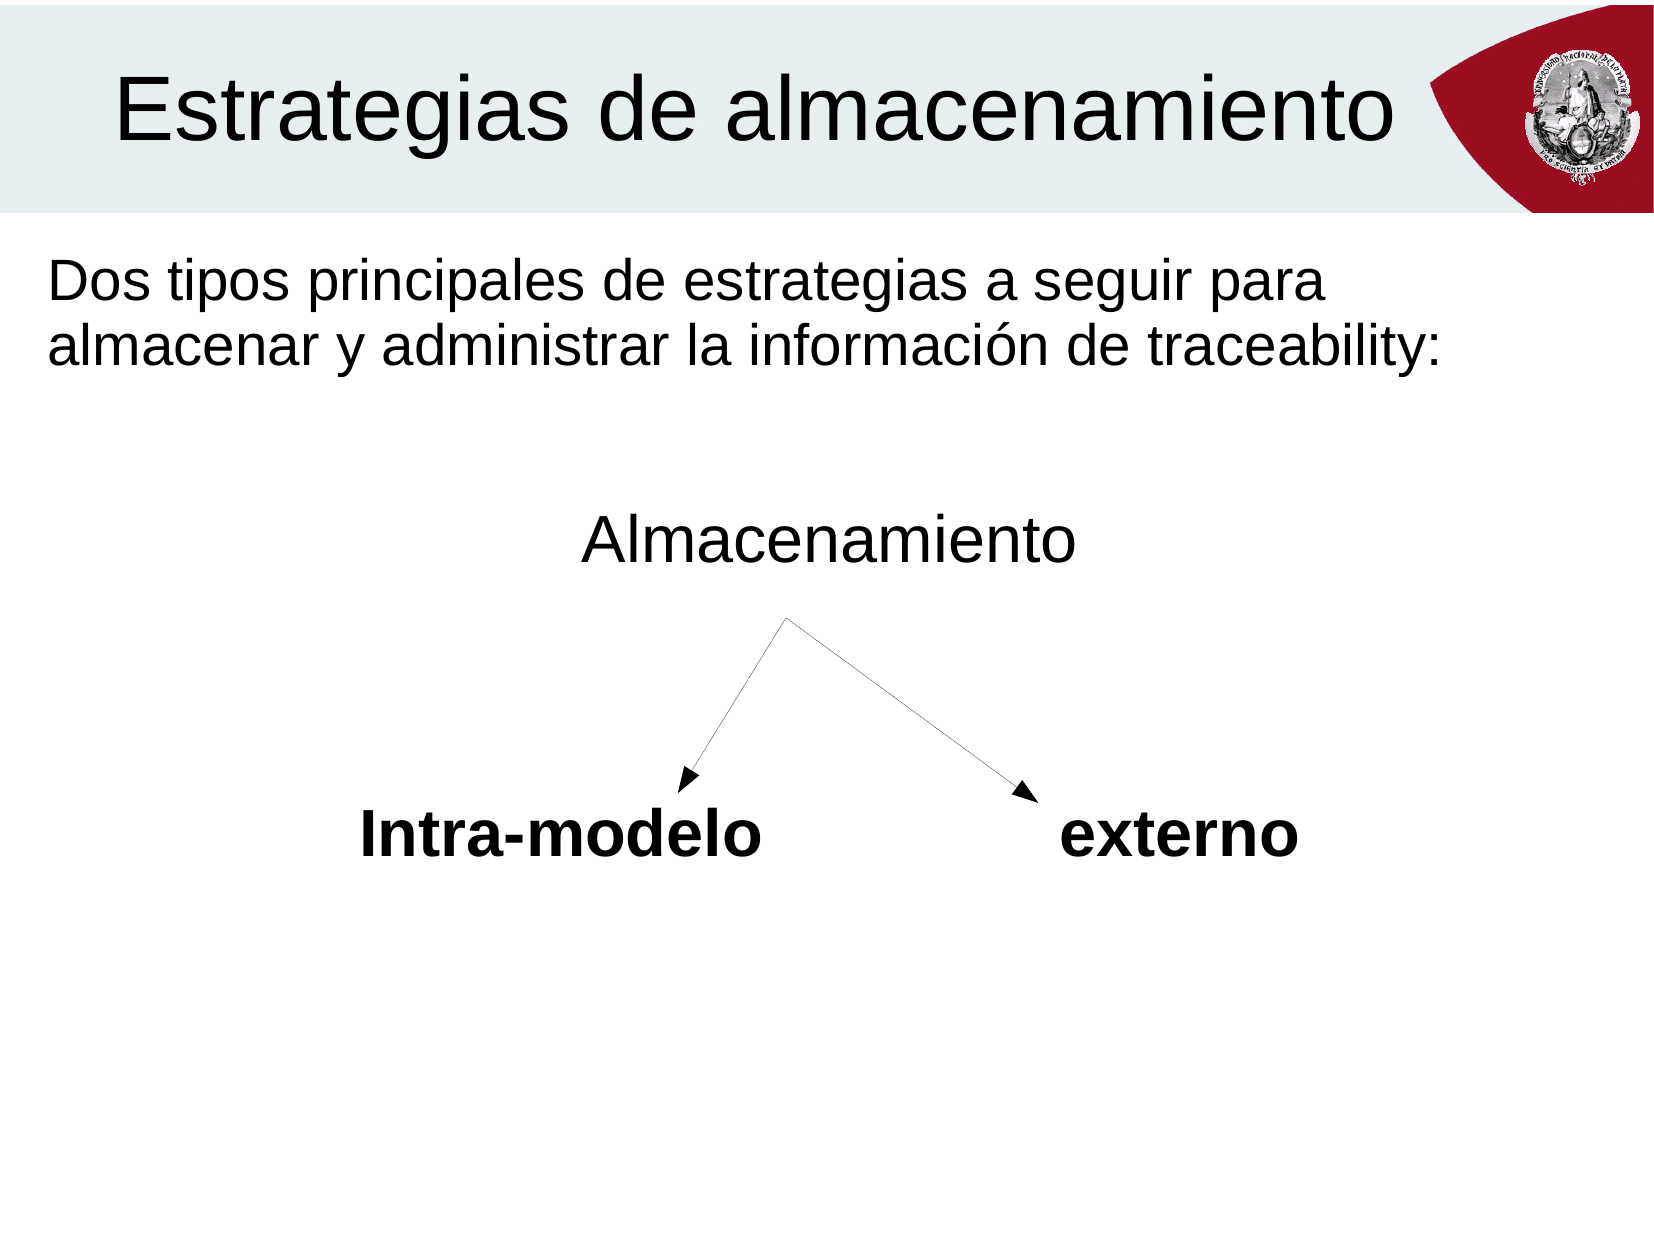

# Estrategias de almacenamiento
Dos tipos principales de estrategias a seguir para almacenar y administrar la información de traceability:
Almacenamiento
Intra-modelo externo